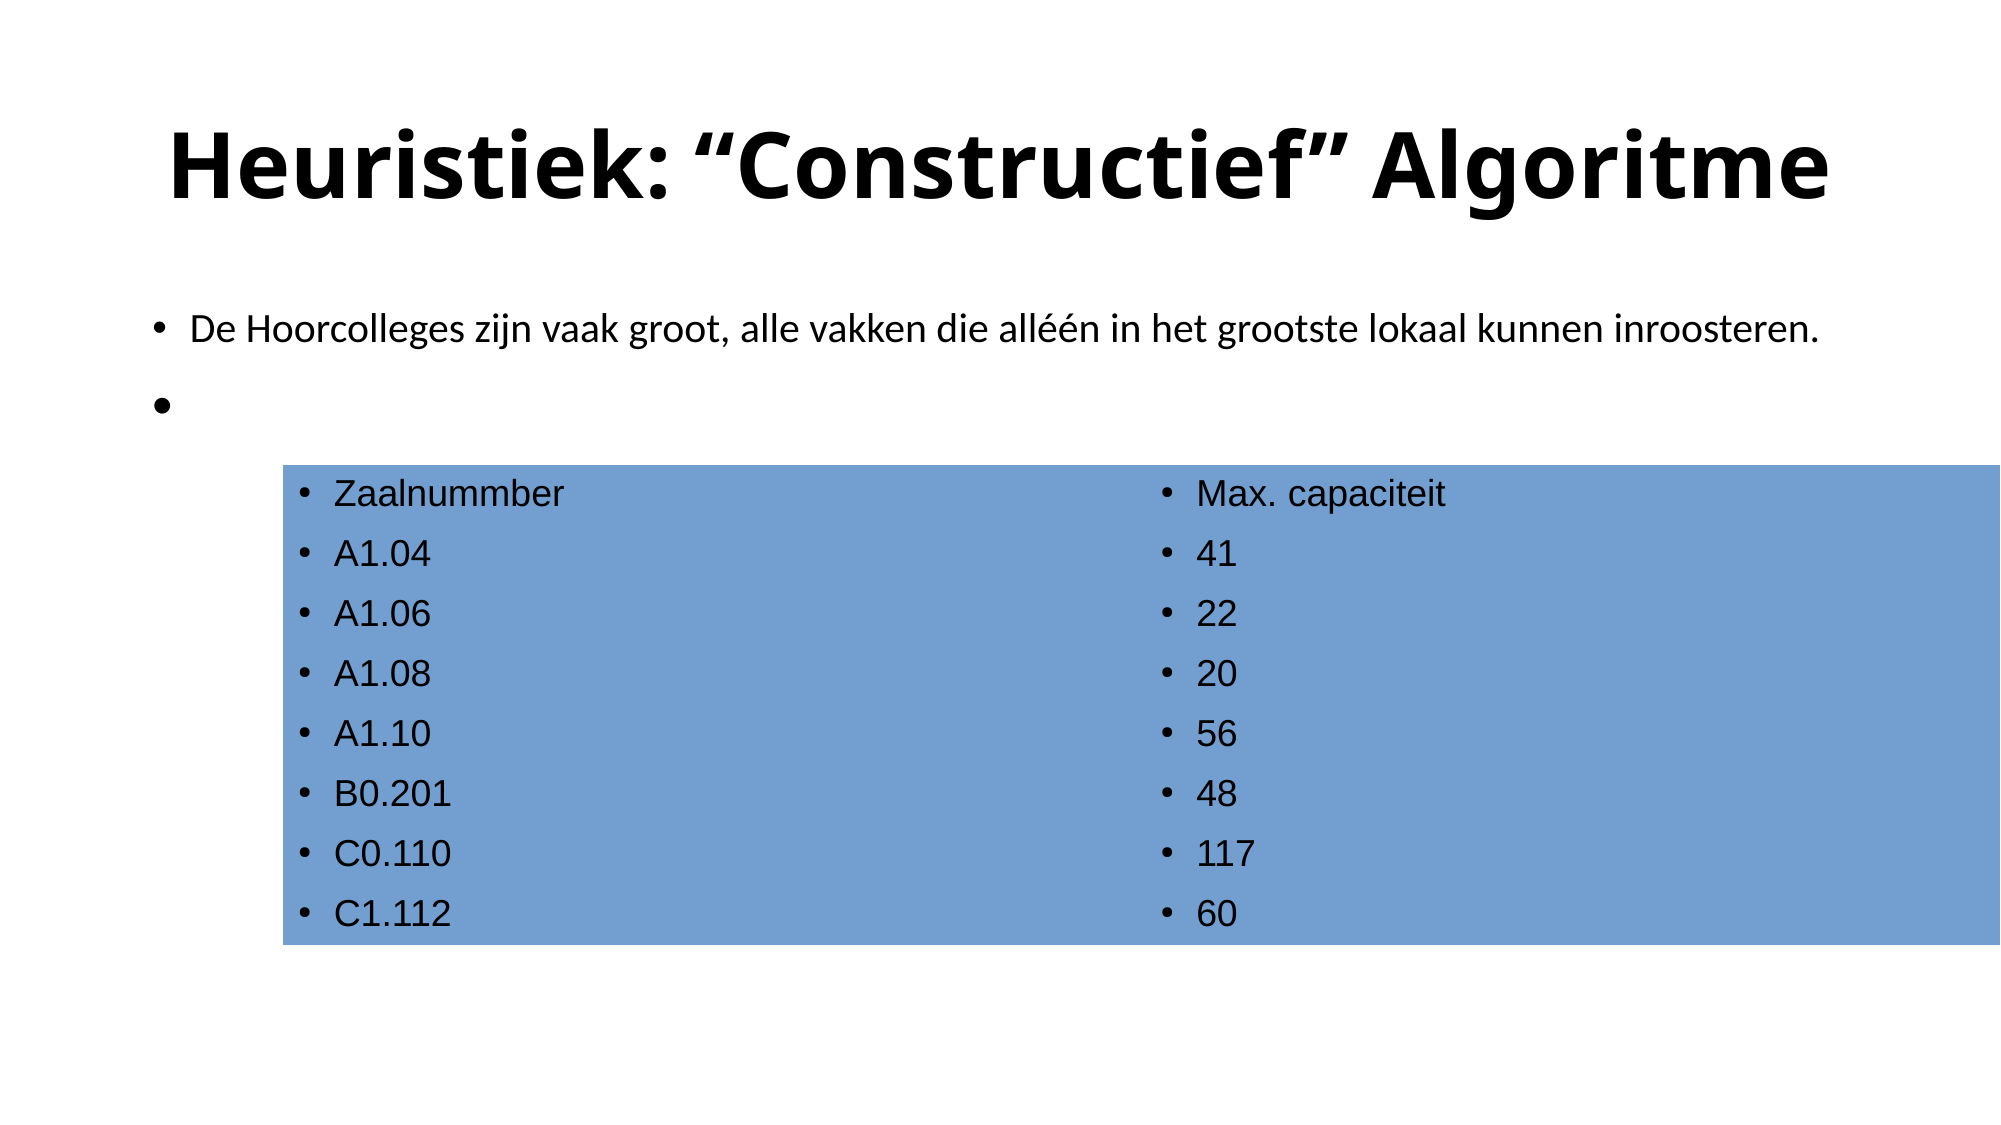

# Heuristiek: “Constructief” Algoritme
De Hoorcolleges zijn vaak groot, alle vakken die alléén in het grootste lokaal kunnen inroosteren.
| Zaalnummber | Max. capaciteit |
| --- | --- |
| A1.04 | 41 |
| A1.06 | 22 |
| A1.08 | 20 |
| A1.10 | 56 |
| B0.201 | 48 |
| C0.110 | 117 |
| C1.112 | 60 |